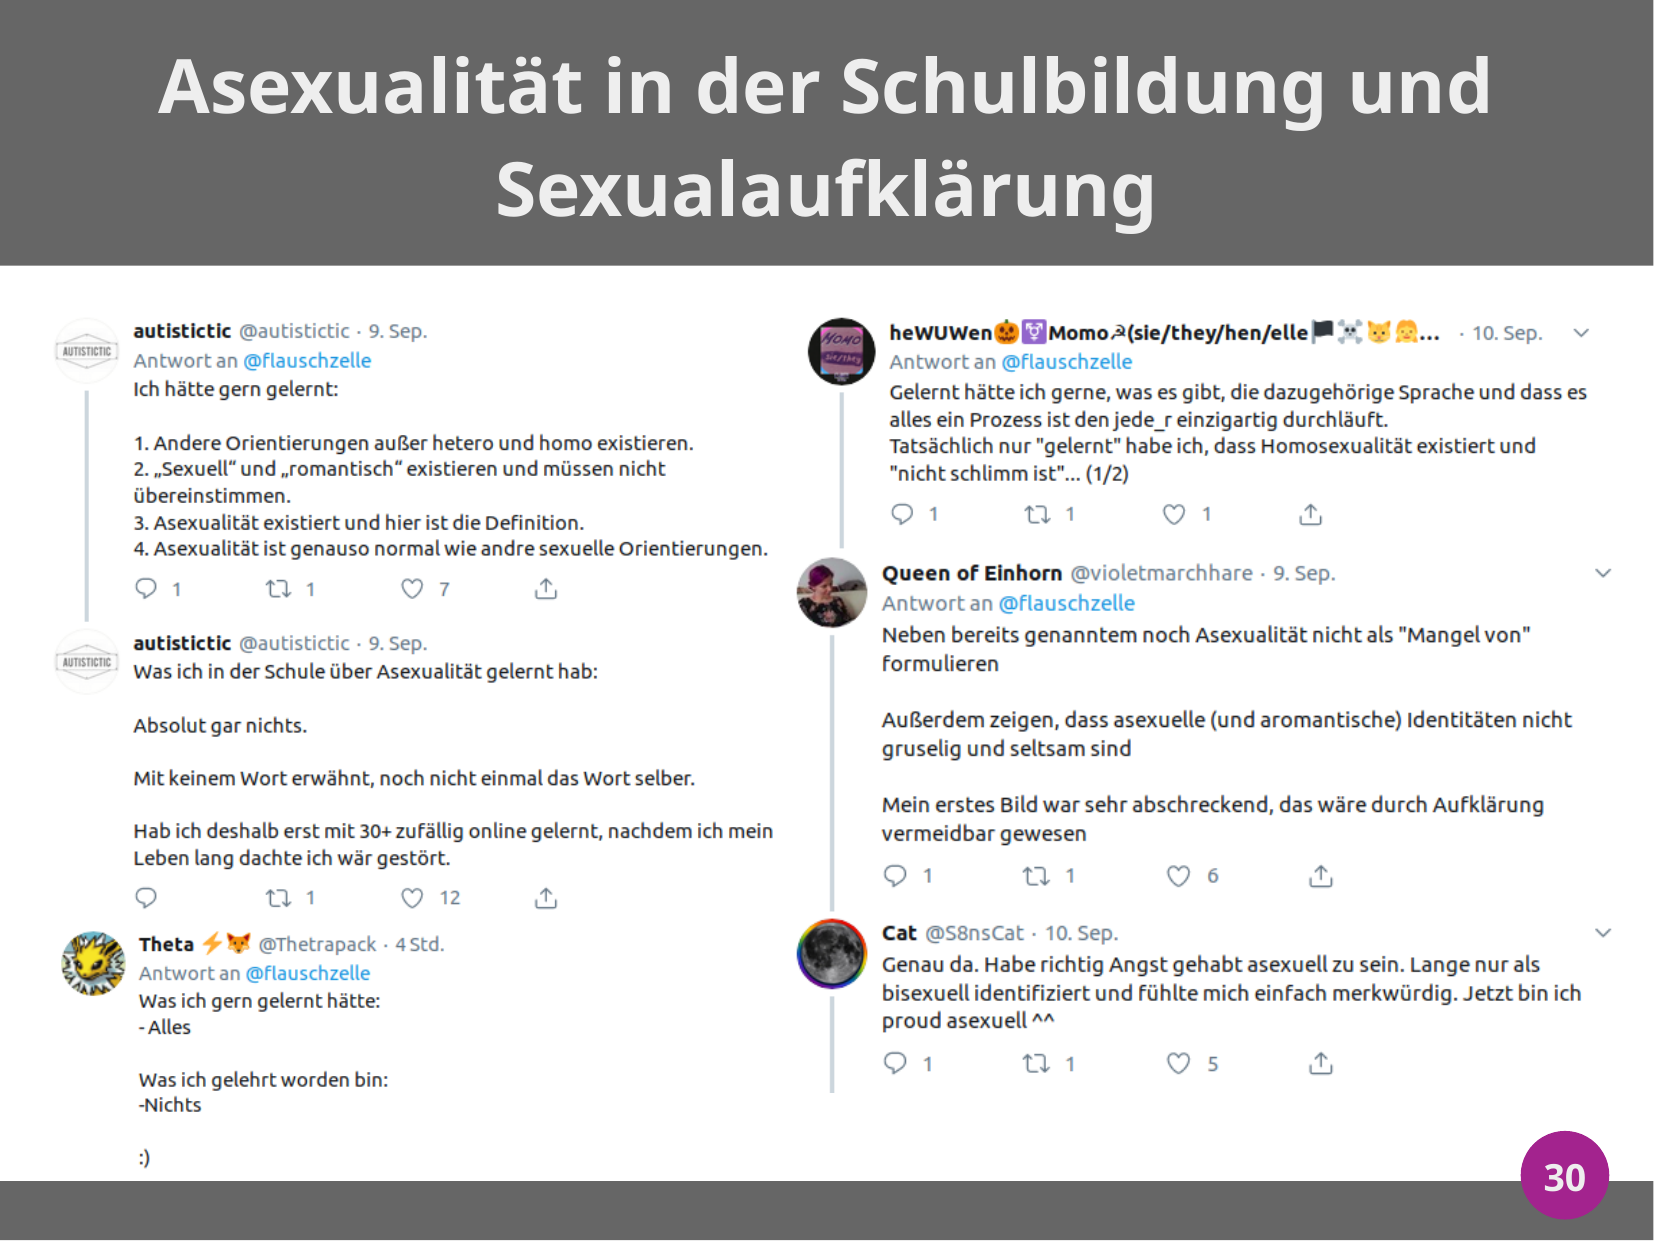

# Asexualität in der Schulbildung und Sexualaufklärung
30